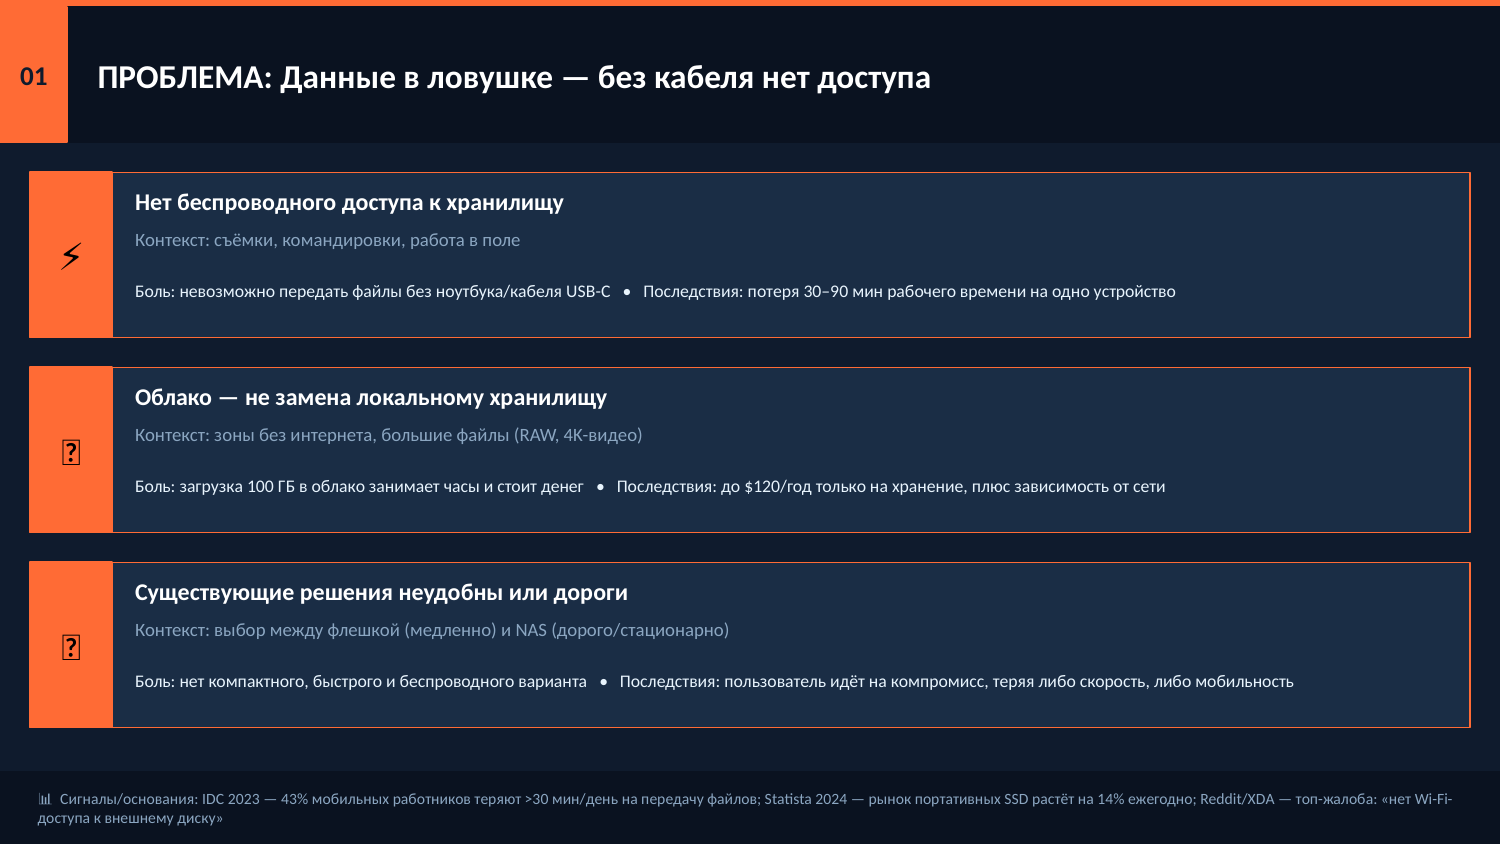

01
ПРОБЛЕМА: Данные в ловушке — без кабеля нет доступа
⚡
Нет беспроводного доступа к хранилищу
Контекст: съёмки, командировки, работа в поле
Боль: невозможно передать файлы без ноутбука/кабеля USB-C • Последствия: потеря 30–90 мин рабочего времени на одно устройство
💾
Облако — не замена локальному хранилищу
Контекст: зоны без интернета, большие файлы (RAW, 4K-видео)
Боль: загрузка 100 ГБ в облако занимает часы и стоит денег • Последствия: до $120/год только на хранение, плюс зависимость от сети
🔗
Существующие решения неудобны или дороги
Контекст: выбор между флешкой (медленно) и NAS (дорого/стационарно)
Боль: нет компактного, быстрого и беспроводного варианта • Последствия: пользователь идёт на компромисс, теряя либо скорость, либо мобильность
📊 Сигналы/основания: IDC 2023 — 43% мобильных работников теряют >30 мин/день на передачу файлов; Statista 2024 — рынок портативных SSD растёт на 14% ежегодно; Reddit/XDA — топ-жалоба: «нет Wi-Fi-доступа к внешнему диску»